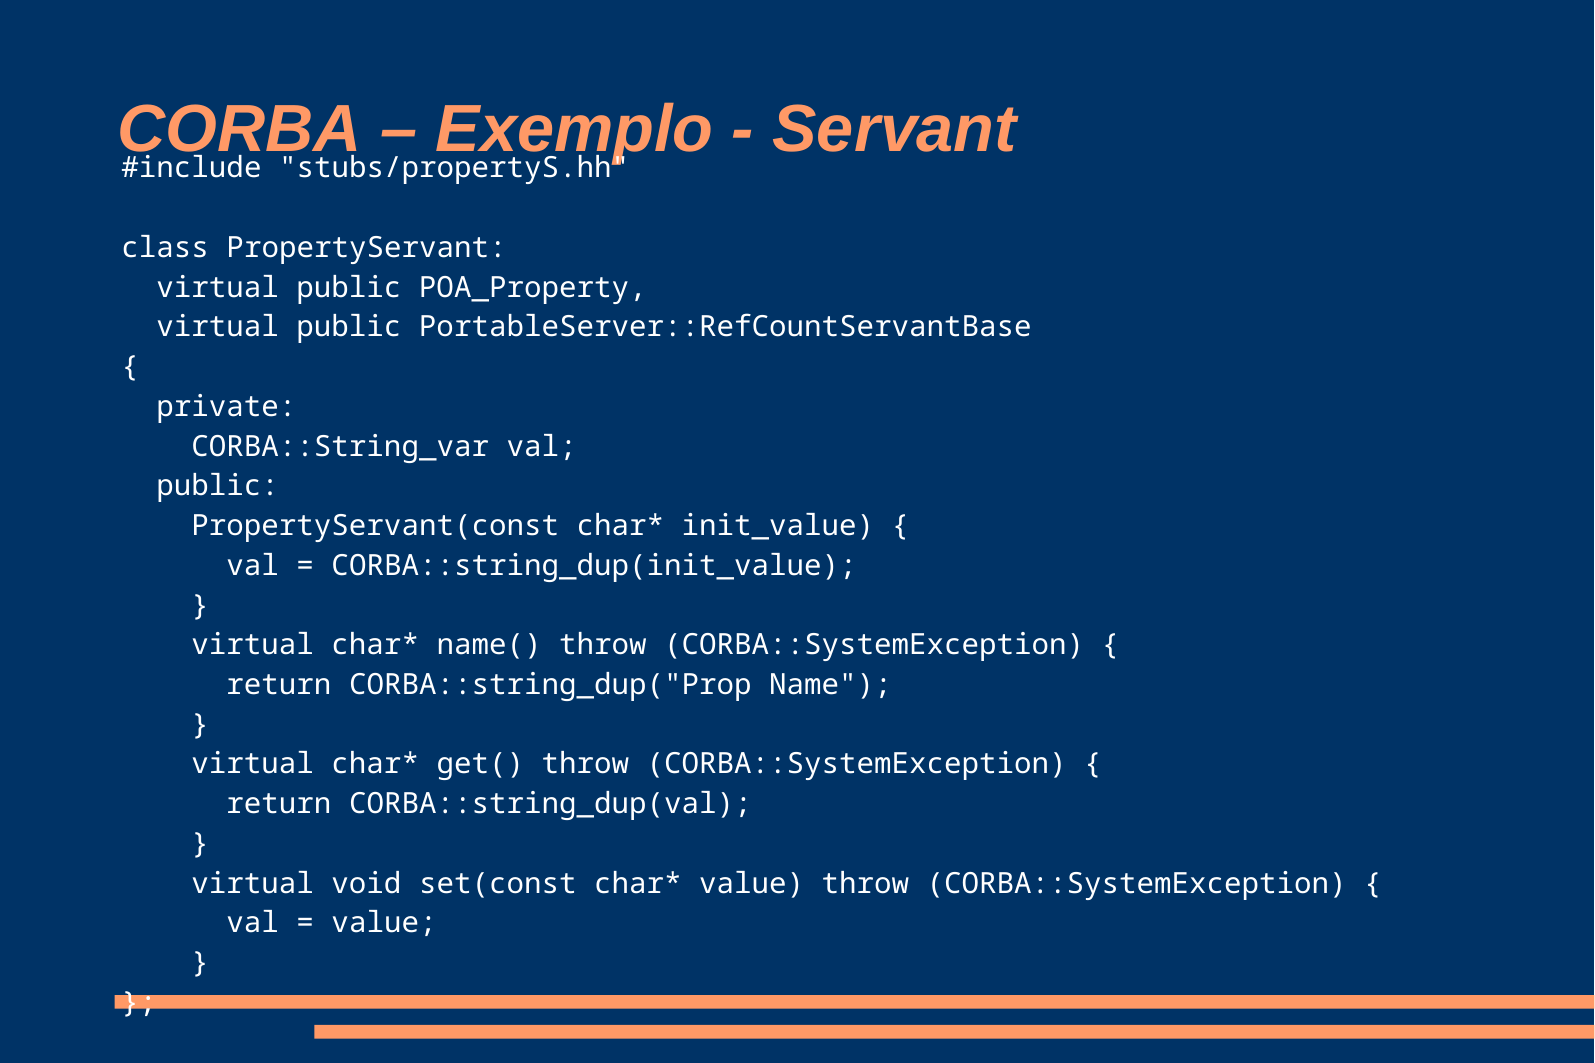

# CORBA – Exemplo - Servant
#include "stubs/propertyS.hh"
class PropertyServant:
 virtual public POA_Property,
 virtual public PortableServer::RefCountServantBase
{
 private:
 CORBA::String_var val;
 public:
 PropertyServant(const char* init_value) {
 val = CORBA::string_dup(init_value);
 }
 virtual char* name() throw (CORBA::SystemException) {
 return CORBA::string_dup("Prop Name");
 }
 virtual char* get() throw (CORBA::SystemException) {
 return CORBA::string_dup(val);
 }
 virtual void set(const char* value) throw (CORBA::SystemException) {
 val = value;
 }
};